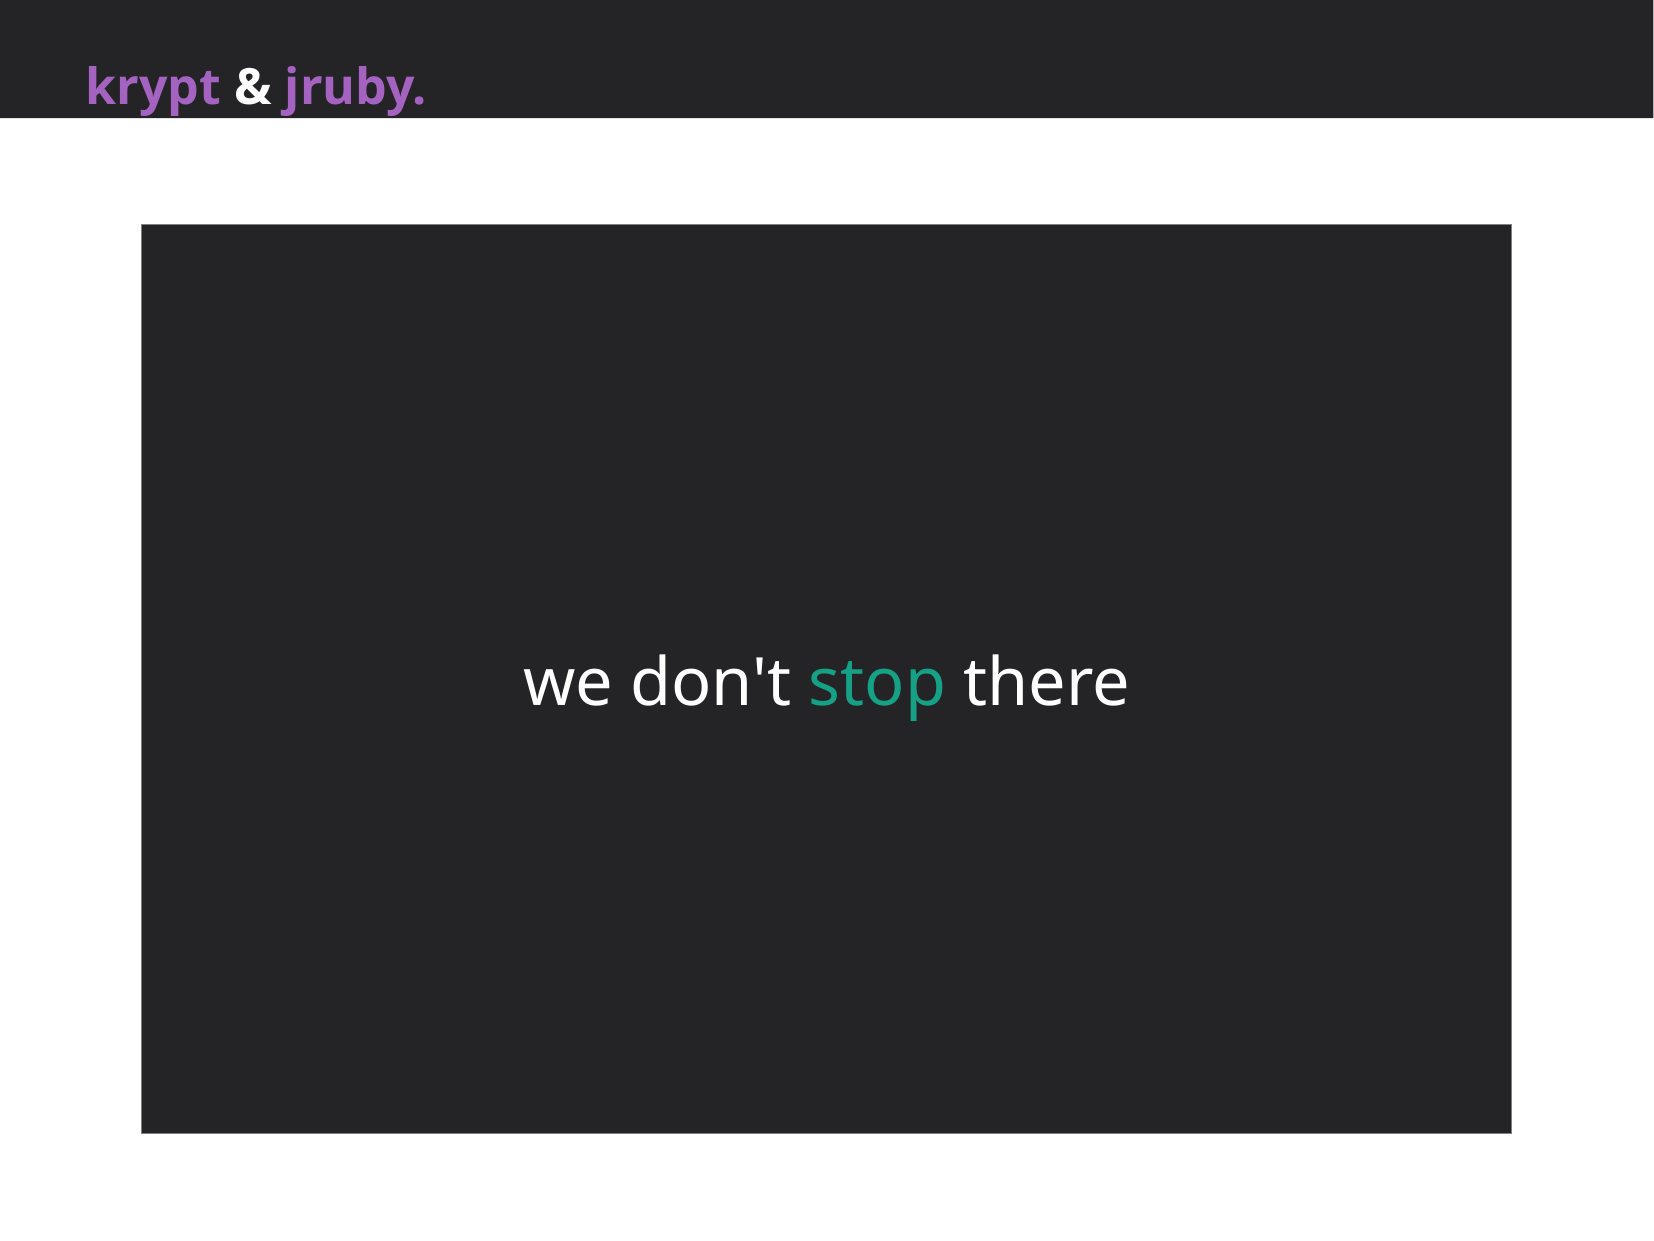

krypt & jruby.
we don't stop there